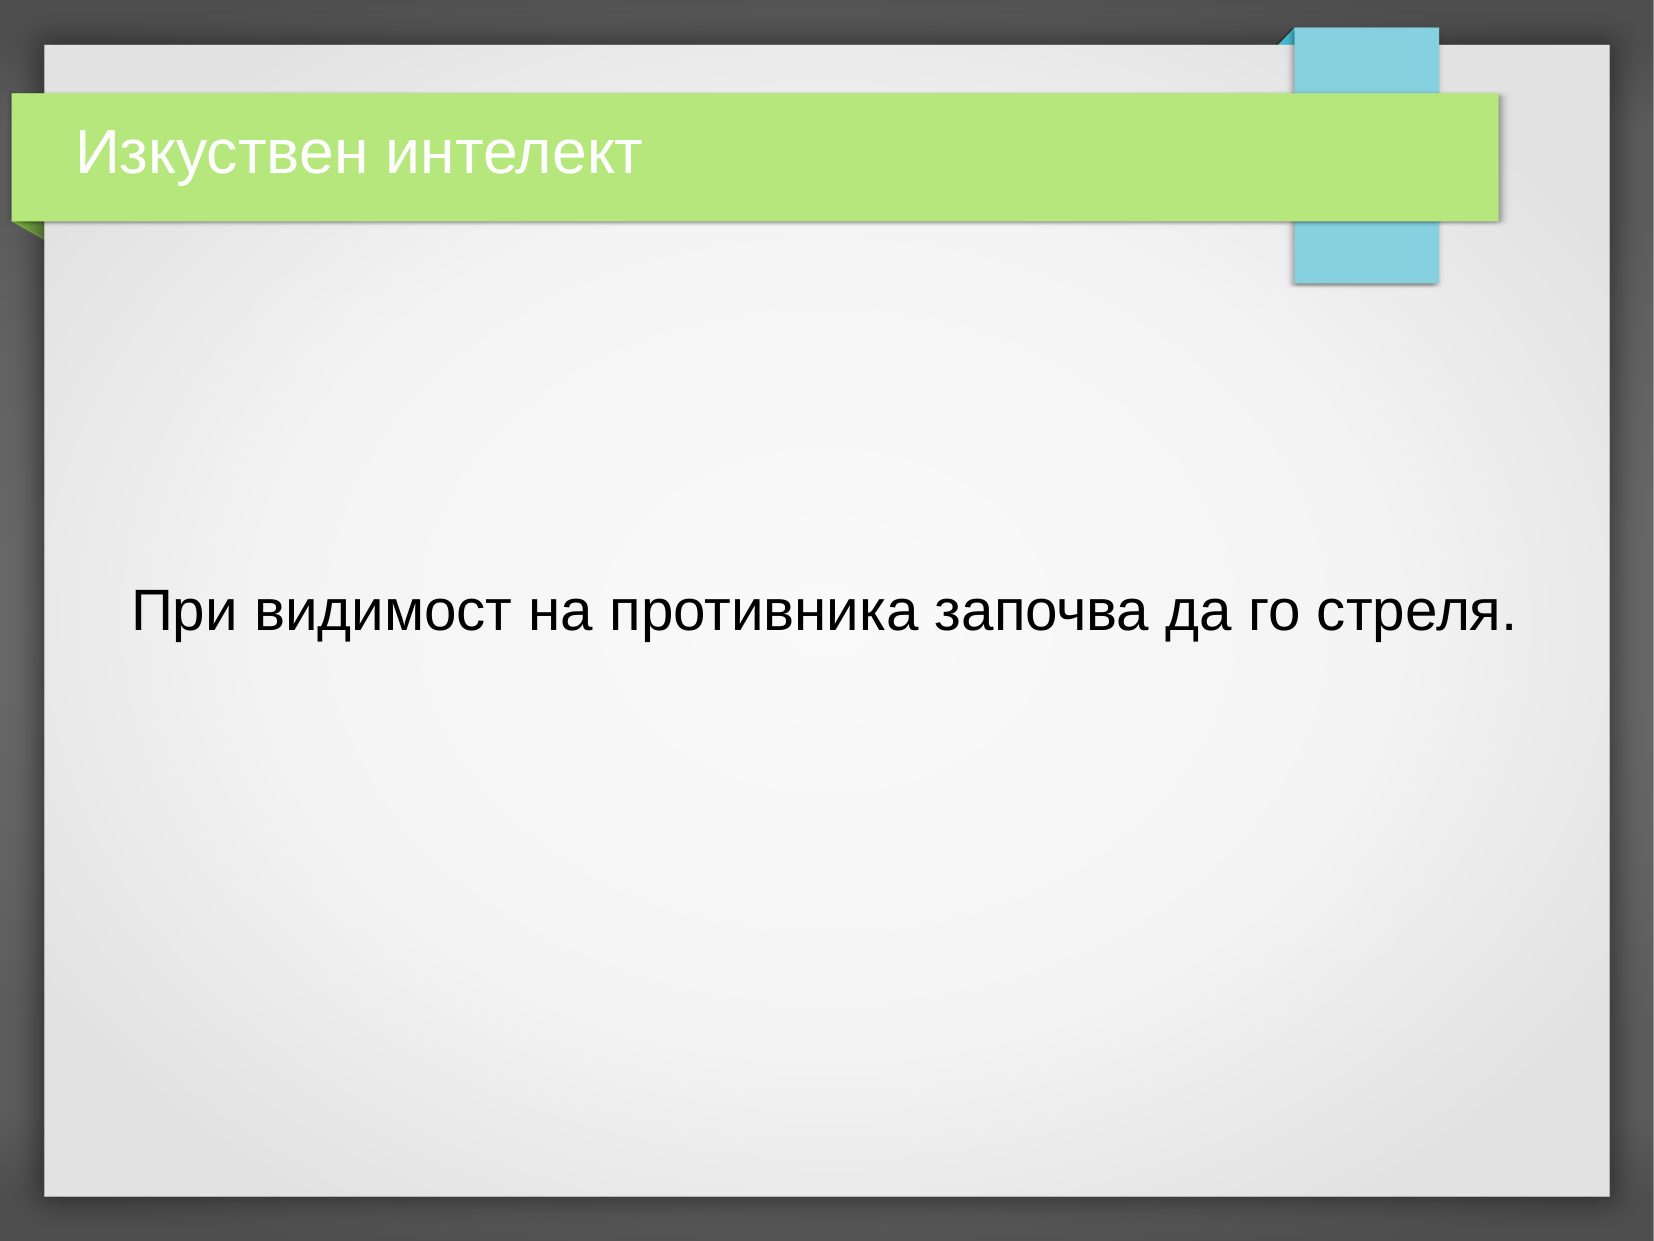

# Изкуствен интелект
При видимост на противника започва да го стреля.